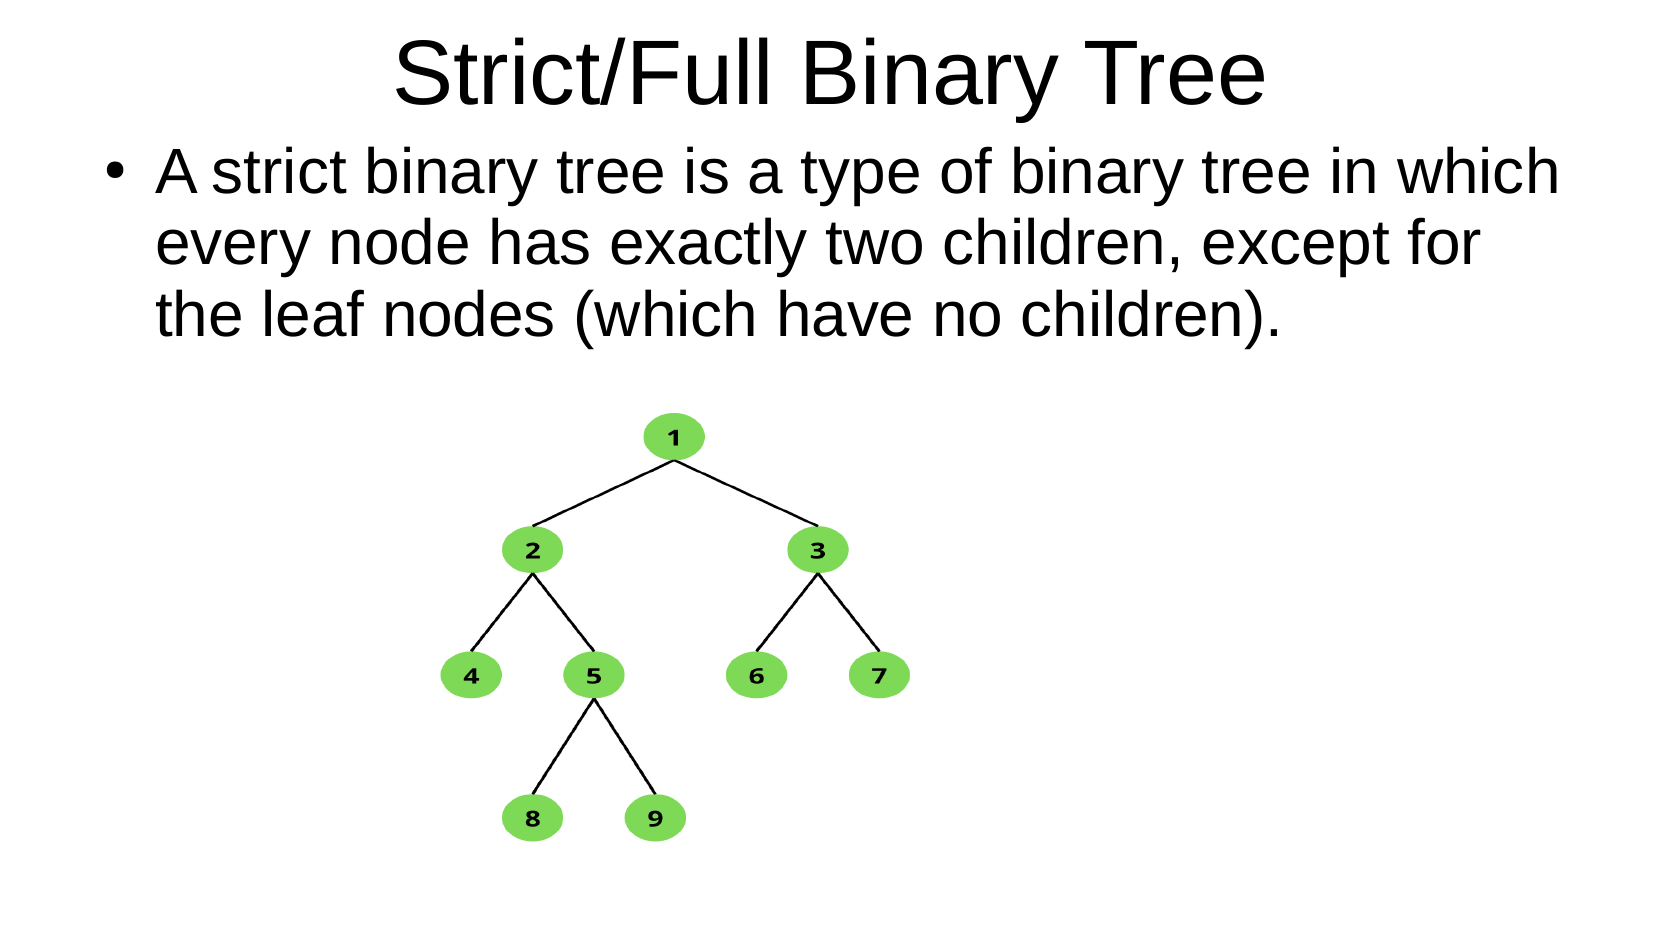

# Strict/Full Binary Tree
A strict binary tree is a type of binary tree in which every node has exactly two children, except for the leaf nodes (which have no children).